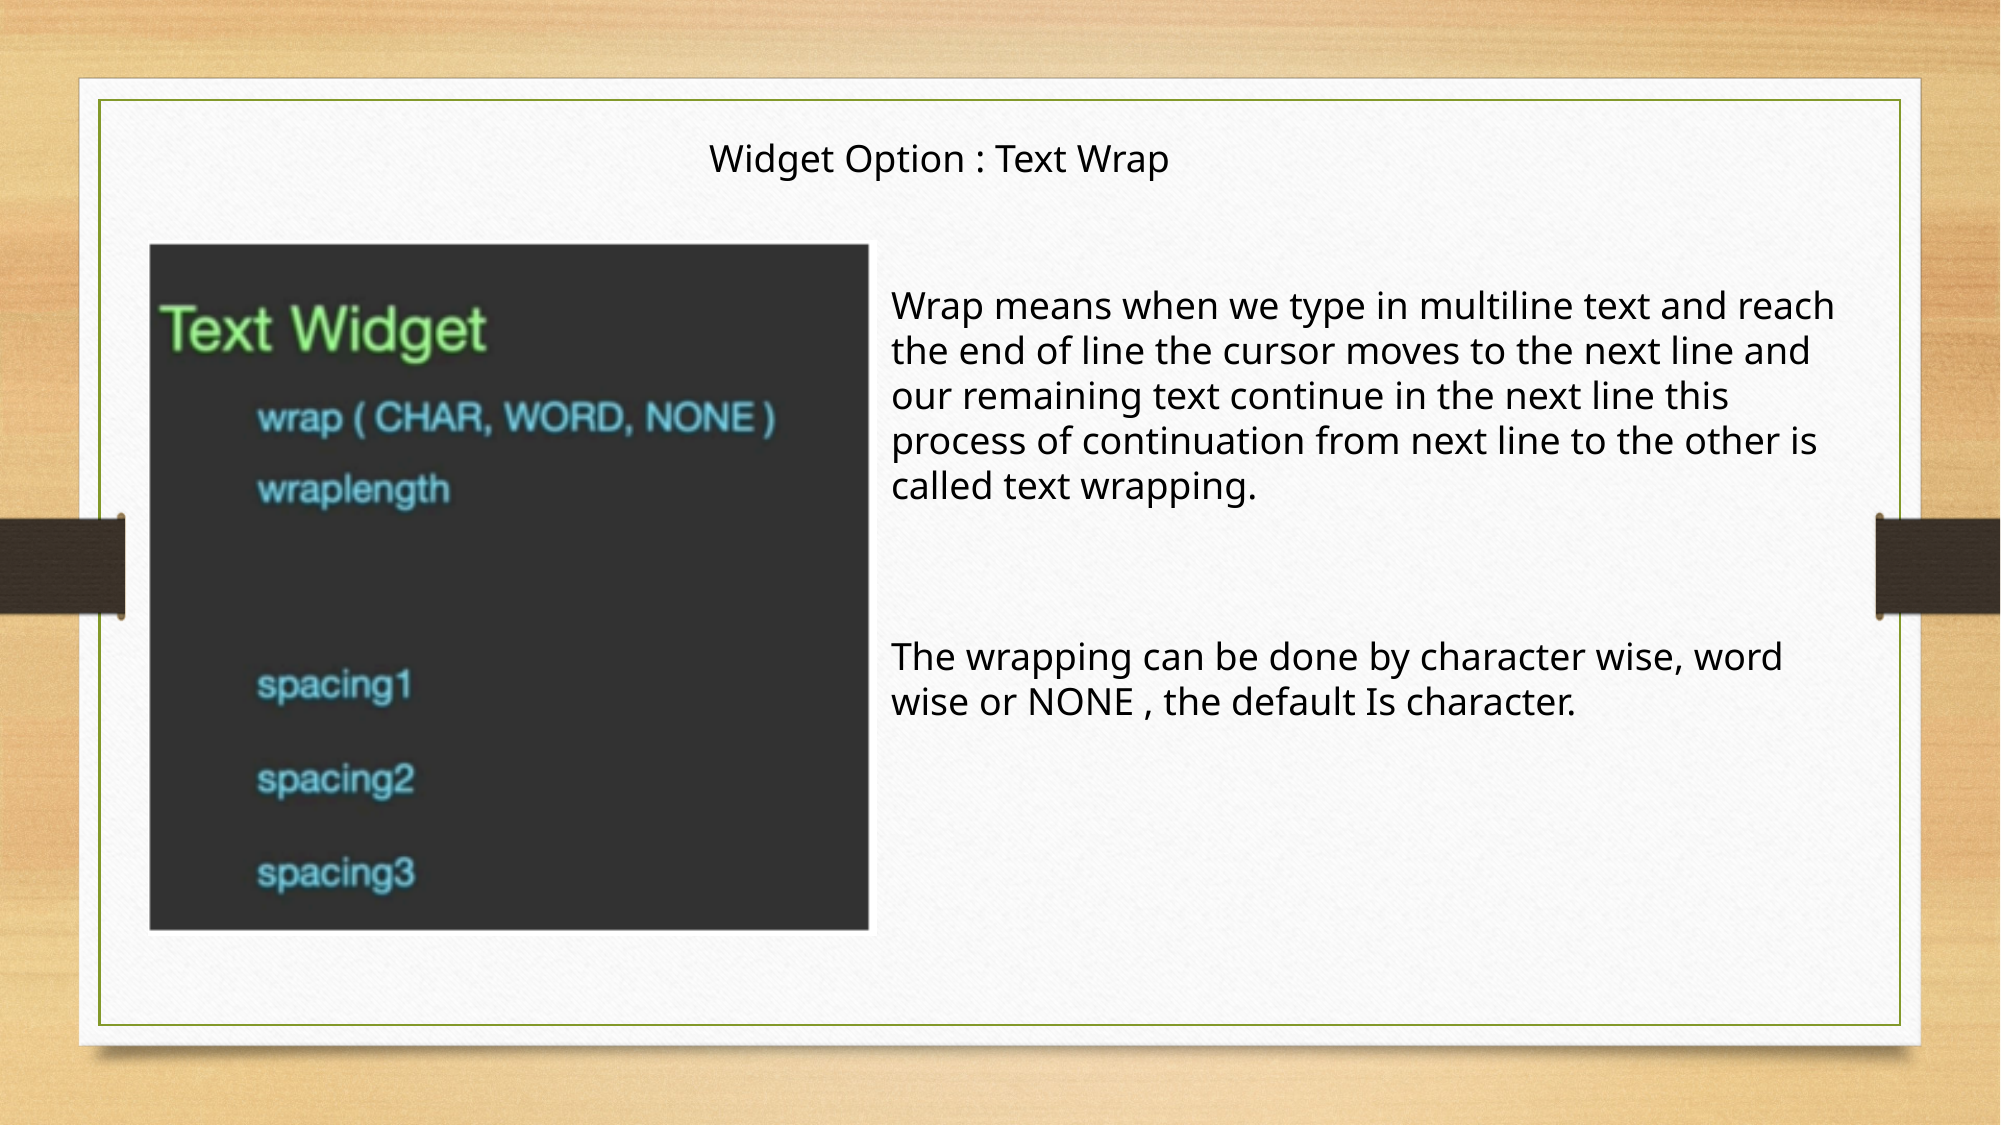

Widget Option : Text Wrap
Wrap means when we type in multiline text and reach the end of line the cursor moves to the next line and our remaining text continue in the next line this process of continuation from next line to the other is called text wrapping.
The wrapping can be done by character wise, word wise or NONE , the default Is character.